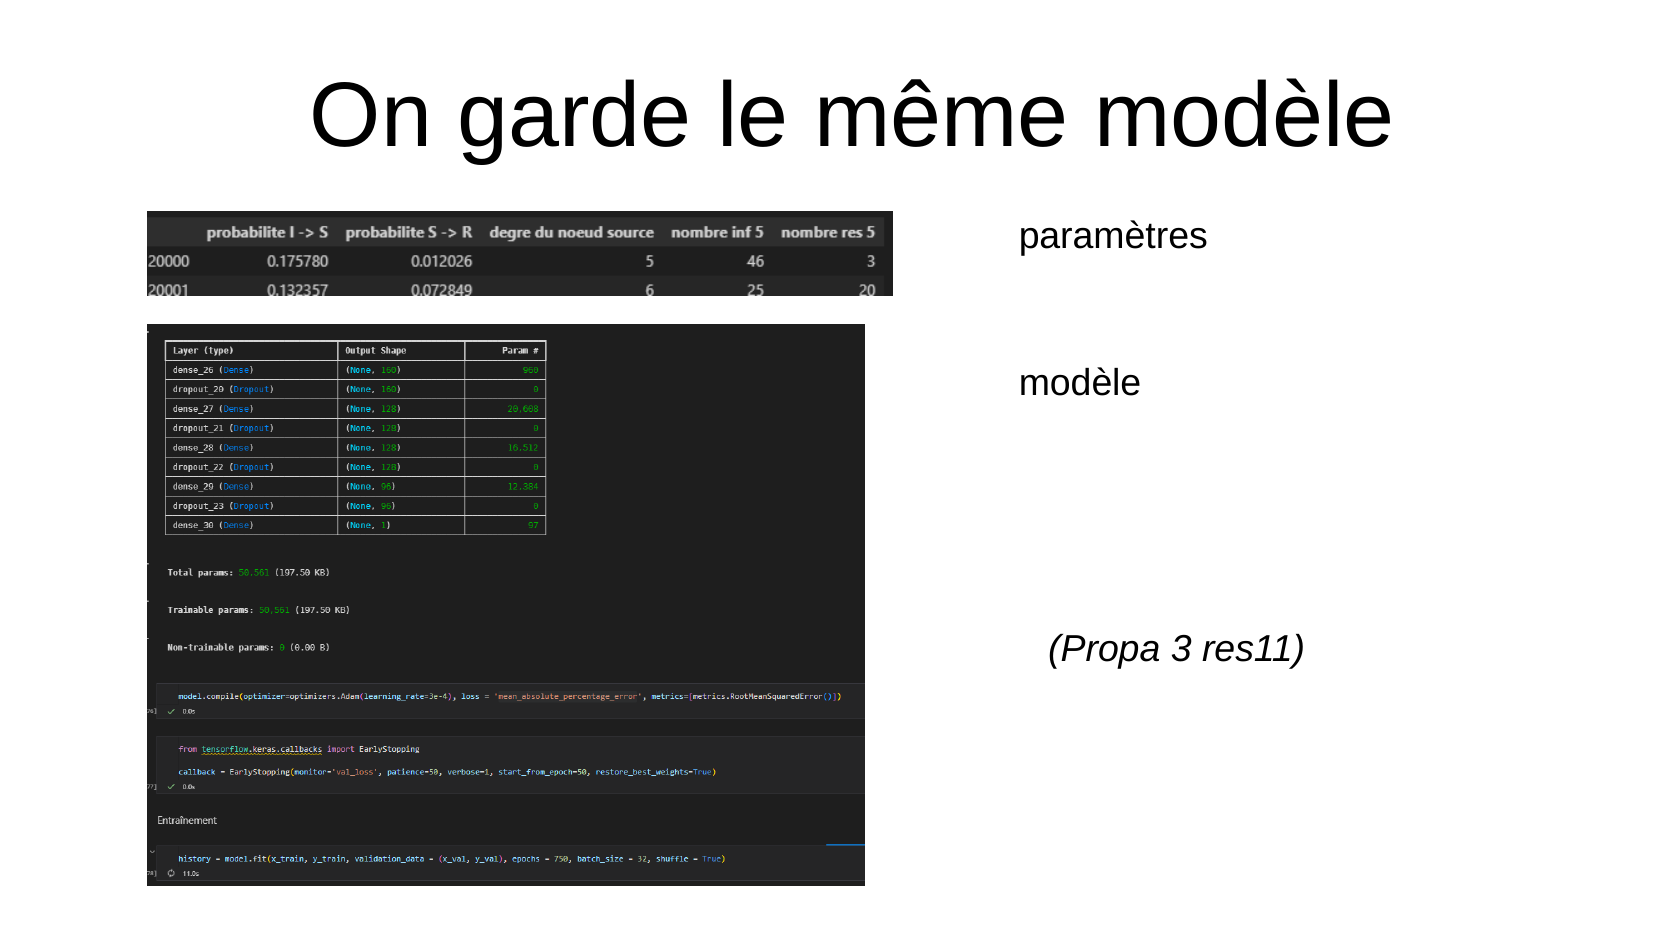

# On garde le même modèle
paramètres
modèle
(Propa 3 res11)